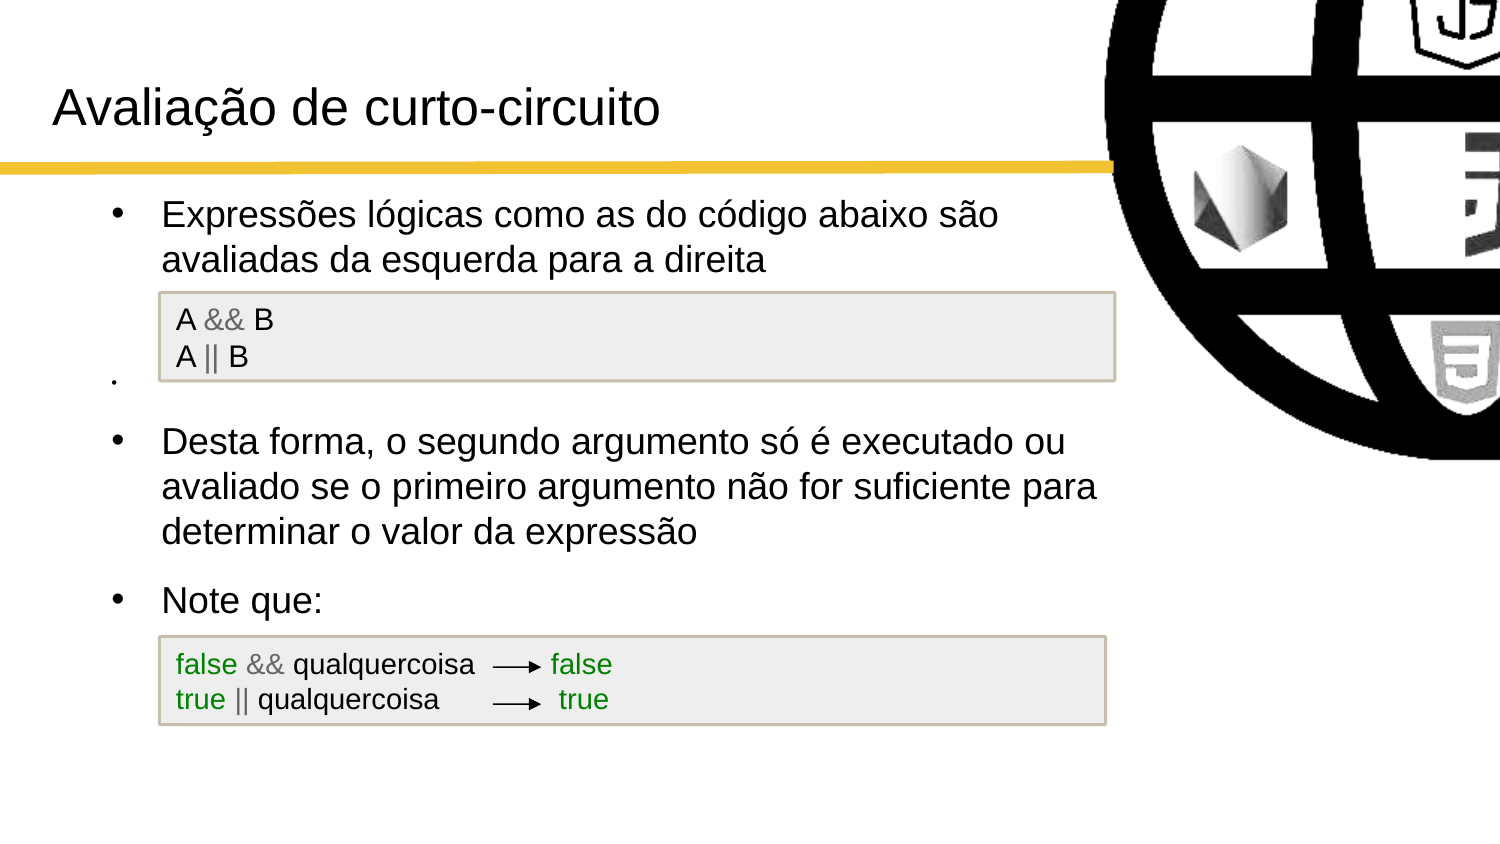

Avaliação de curto-circuito
Expressões lógicas como as do código abaixo são avaliadas da esquerda para a direita
Desta forma, o segundo argumento só é executado ou avaliado se o primeiro argumento não for suficiente para determinar o valor da expressão
Note que:
A && B
A || B
false && qualquercoisa 	false
true || qualquercoisa 		 true